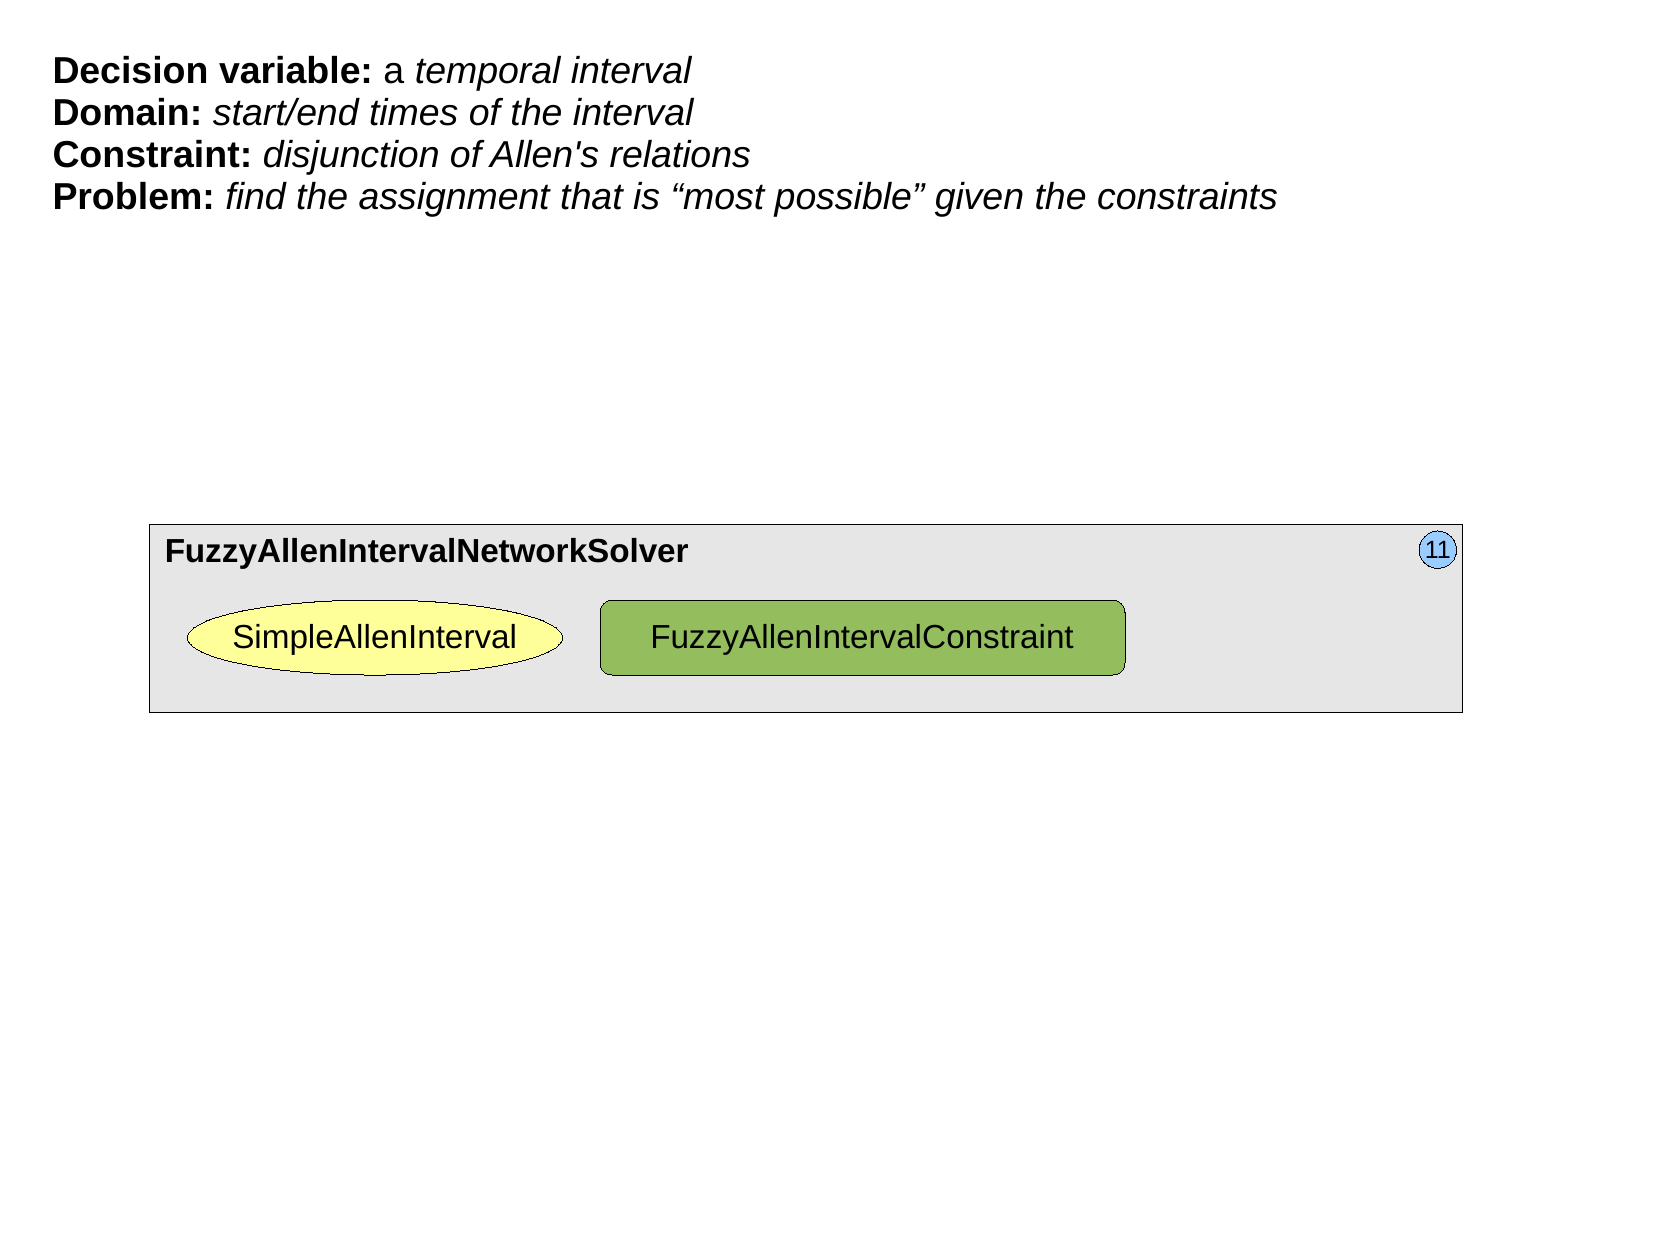

Decision variable: a temporal interval
Domain: start/end times of the interval
Constraint: disjunction of Allen's relations
Problem: find the assignment that is “most possible” given the constraints
FuzzyAllenIntervalNetworkSolver
11
SimpleAllenInterval
FuzzyAllenIntervalConstraint